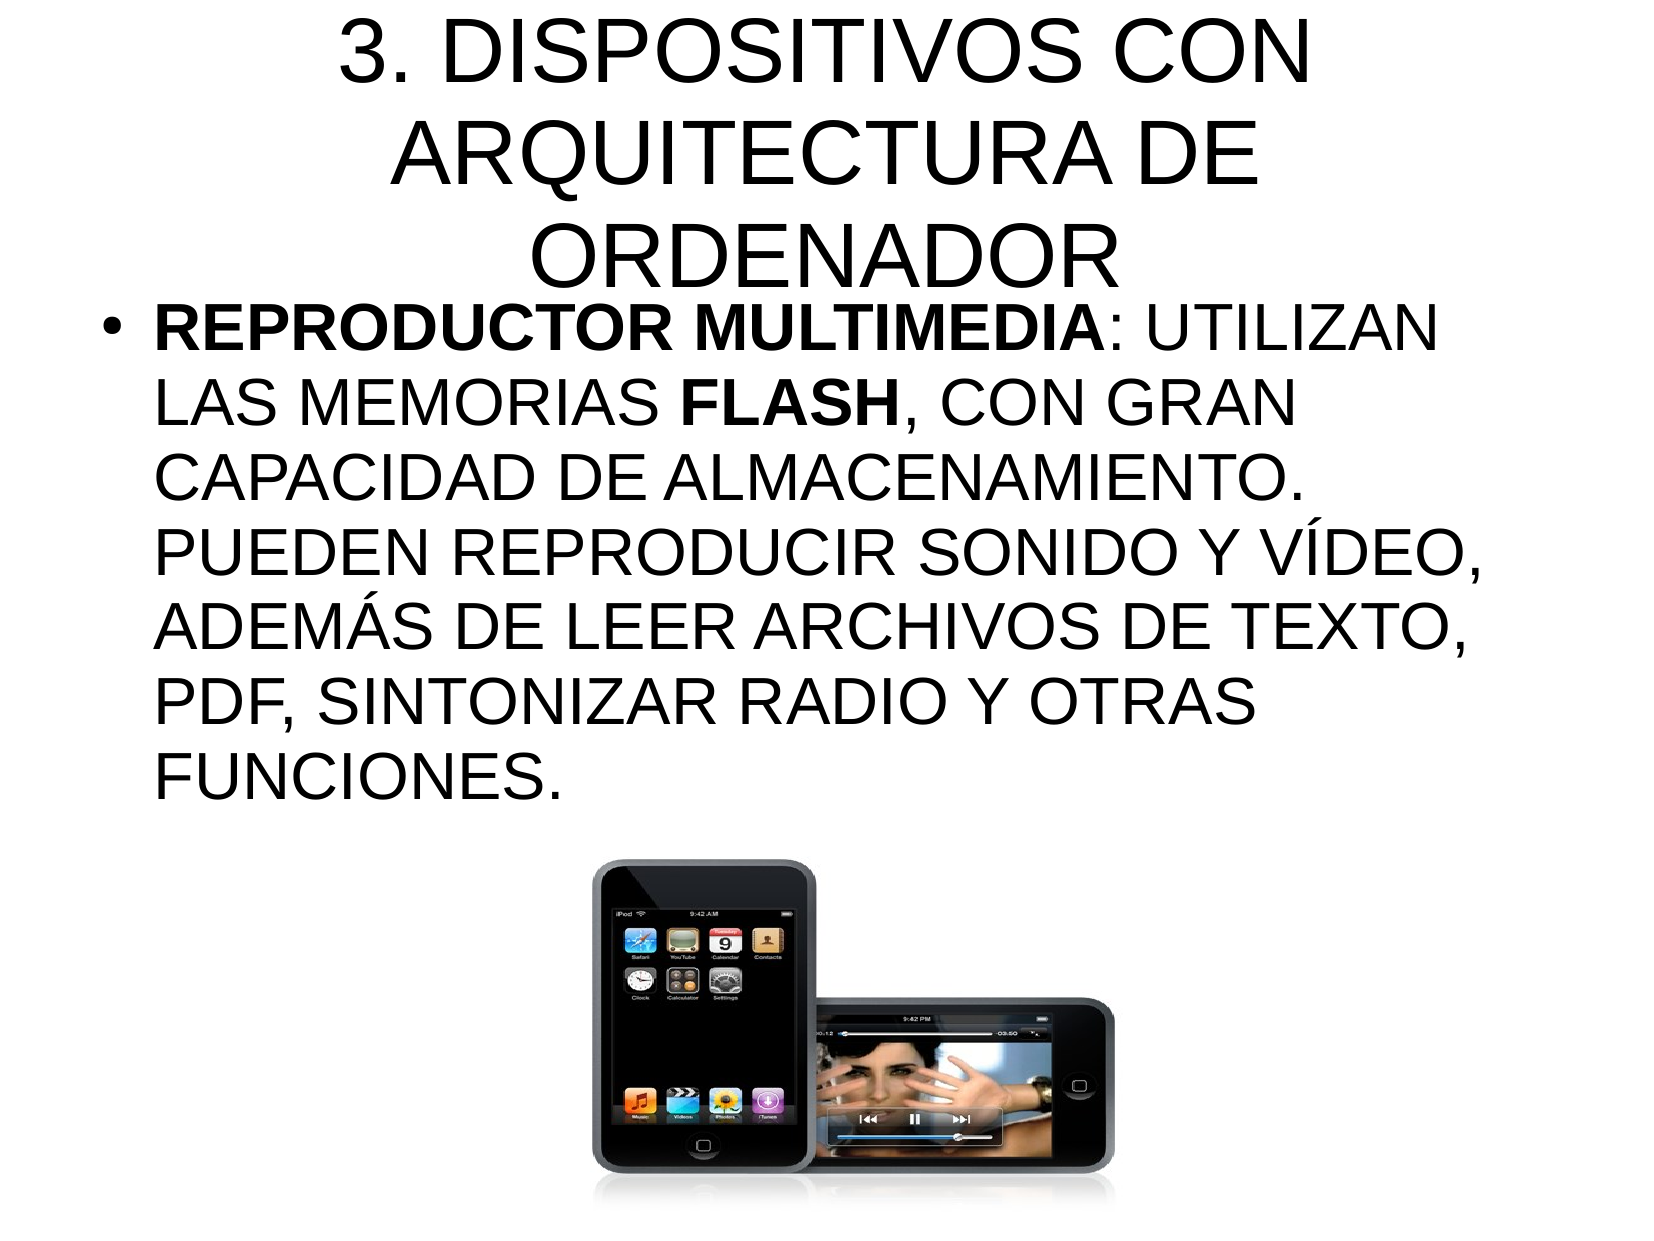

# 3. DISPOSITIVOS CON ARQUITECTURA DE ORDENADOR
REPRODUCTOR MULTIMEDIA: UTILIZAN LAS MEMORIAS FLASH, CON GRAN CAPACIDAD DE ALMACENAMIENTO. PUEDEN REPRODUCIR SONIDO Y VÍDEO, ADEMÁS DE LEER ARCHIVOS DE TEXTO, PDF, SINTONIZAR RADIO Y OTRAS FUNCIONES.